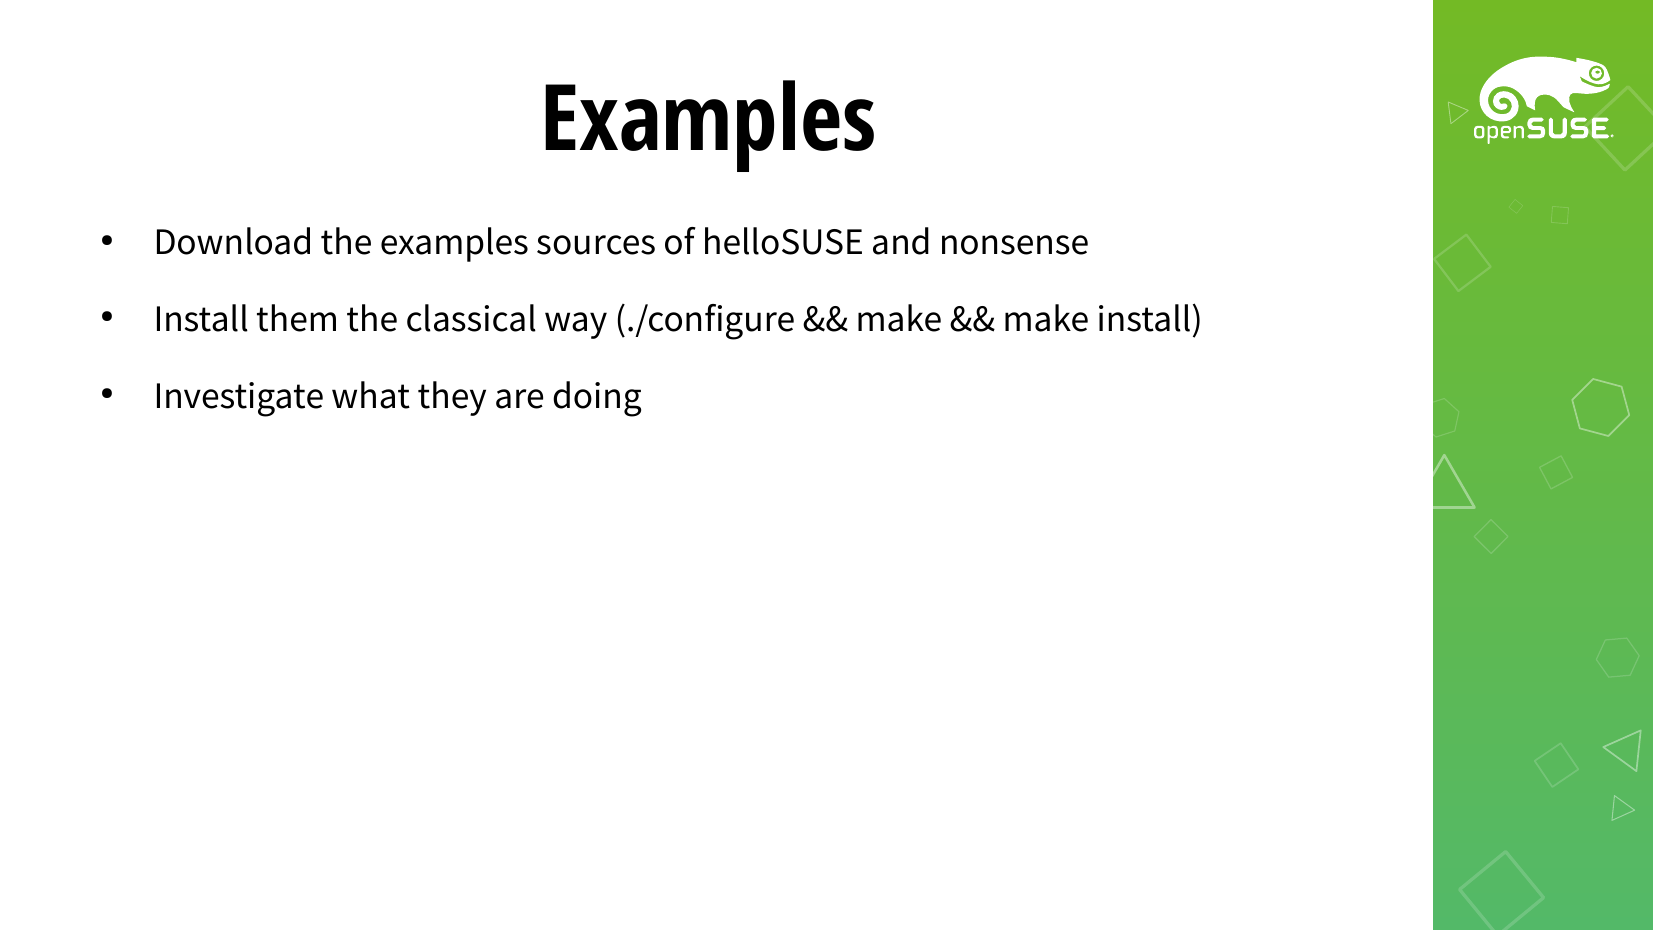

# Examples
Download the examples sources of helloSUSE and nonsense
Install them the classical way (./configure && make && make install)
Investigate what they are doing